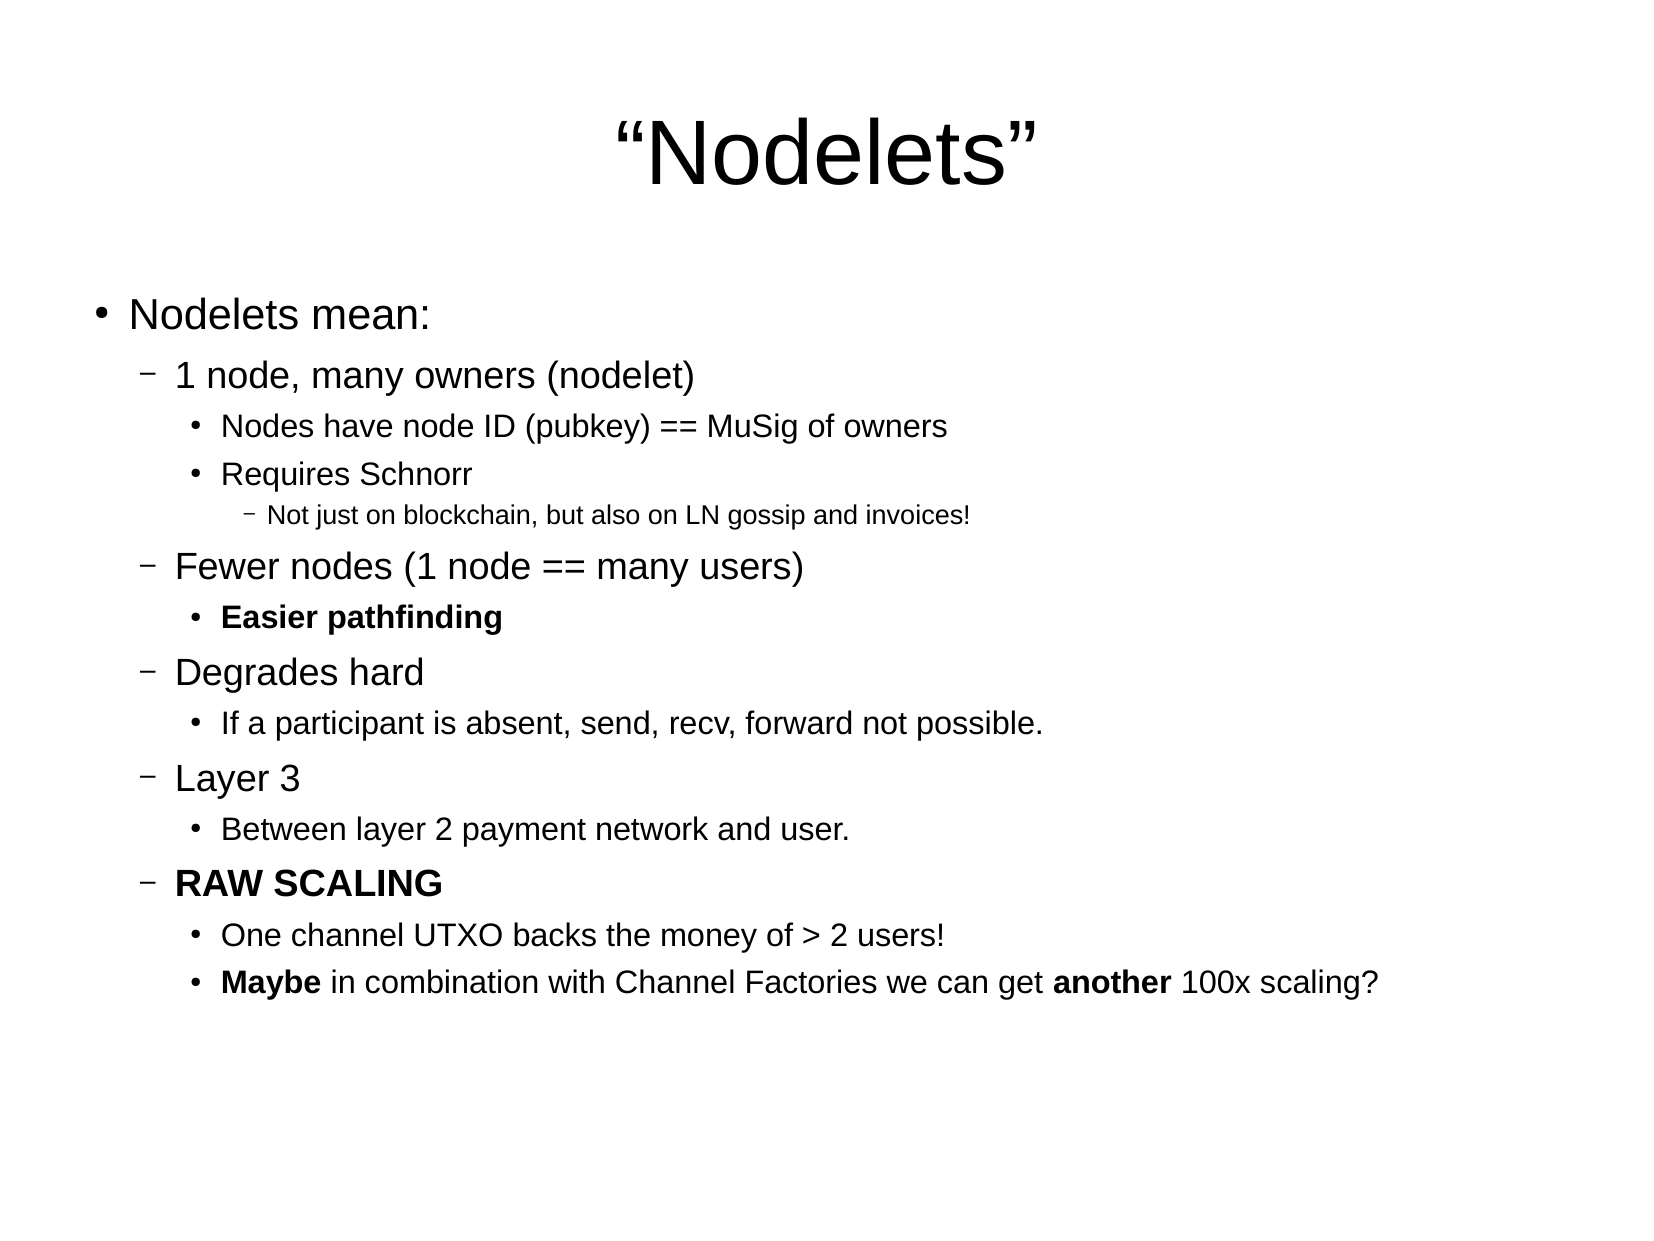

# “Nodelets”
Nodelets mean:
1 node, many owners (nodelet)
Nodes have node ID (pubkey) == MuSig of owners
Requires Schnorr
Not just on blockchain, but also on LN gossip and invoices!
Fewer nodes (1 node == many users)
Easier pathfinding
Degrades hard
If a participant is absent, send, recv, forward not possible.
Layer 3
Between layer 2 payment network and user.
RAW SCALING
One channel UTXO backs the money of > 2 users!
Maybe in combination with Channel Factories we can get another 100x scaling?